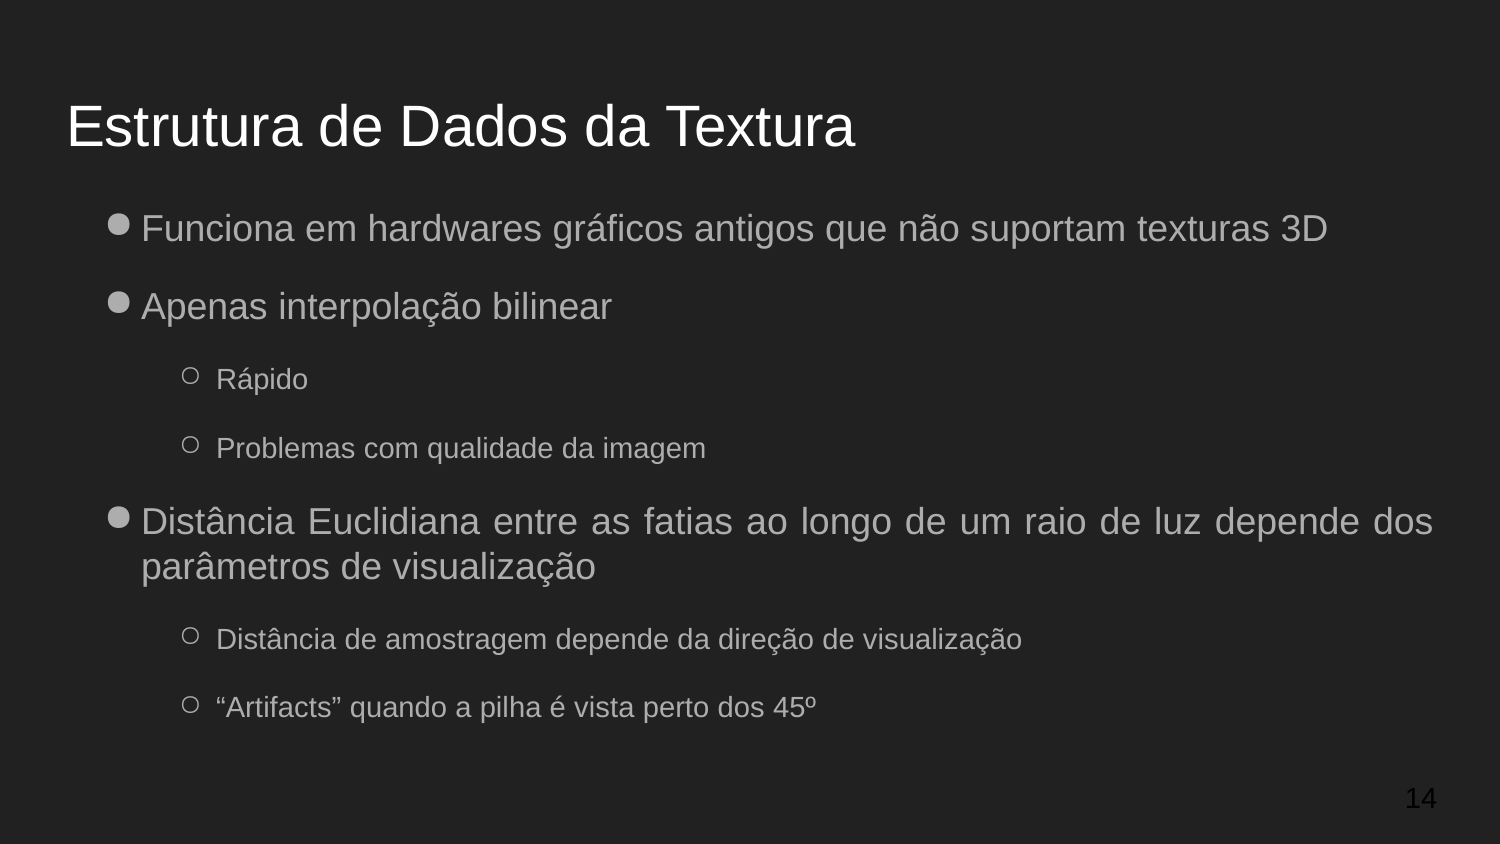

# Estrutura de Dados da Textura
Funciona em hardwares gráficos antigos que não suportam texturas 3D
Apenas interpolação bilinear
Rápido
Problemas com qualidade da imagem
Distância Euclidiana entre as fatias ao longo de um raio de luz depende dos parâmetros de visualização
Distância de amostragem depende da direção de visualização
“Artifacts” quando a pilha é vista perto dos 45º